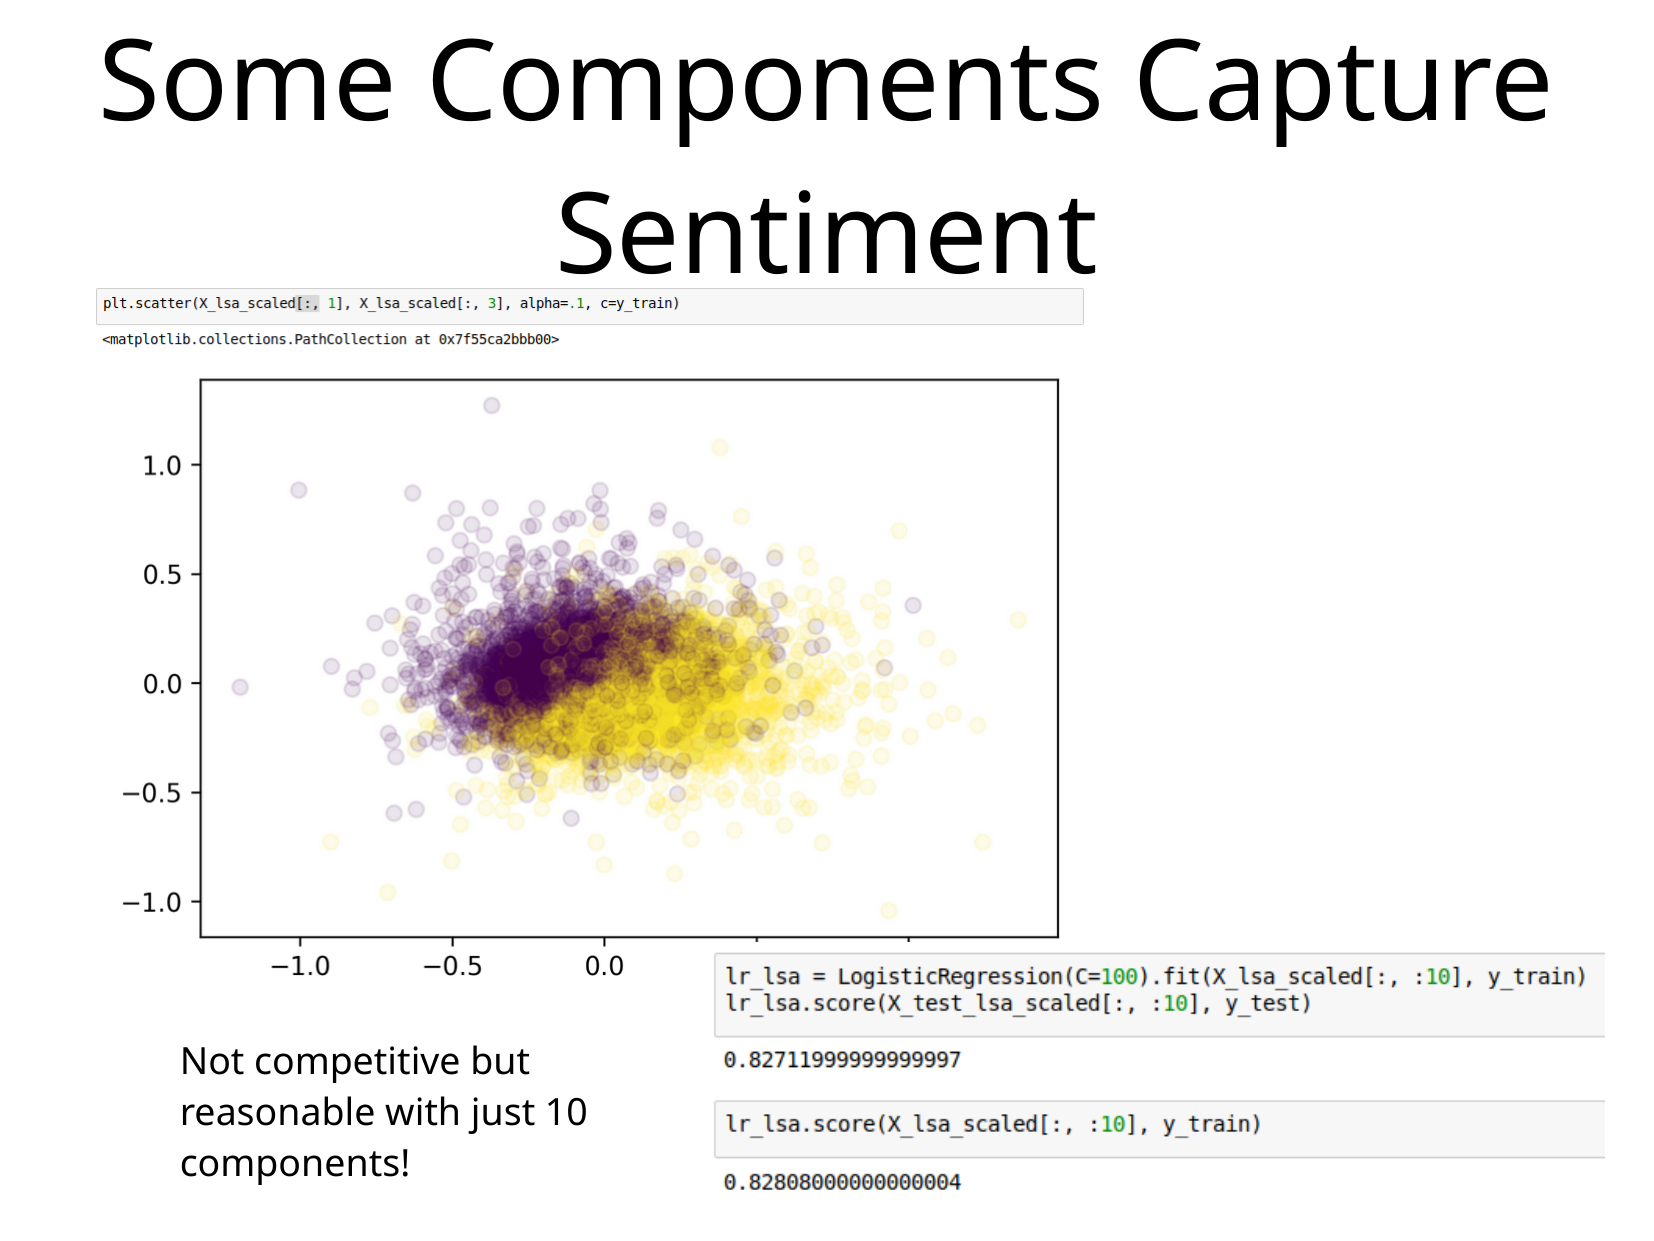

# Some Components Capture Sentiment
Not competitive but reasonable with just 10 components!